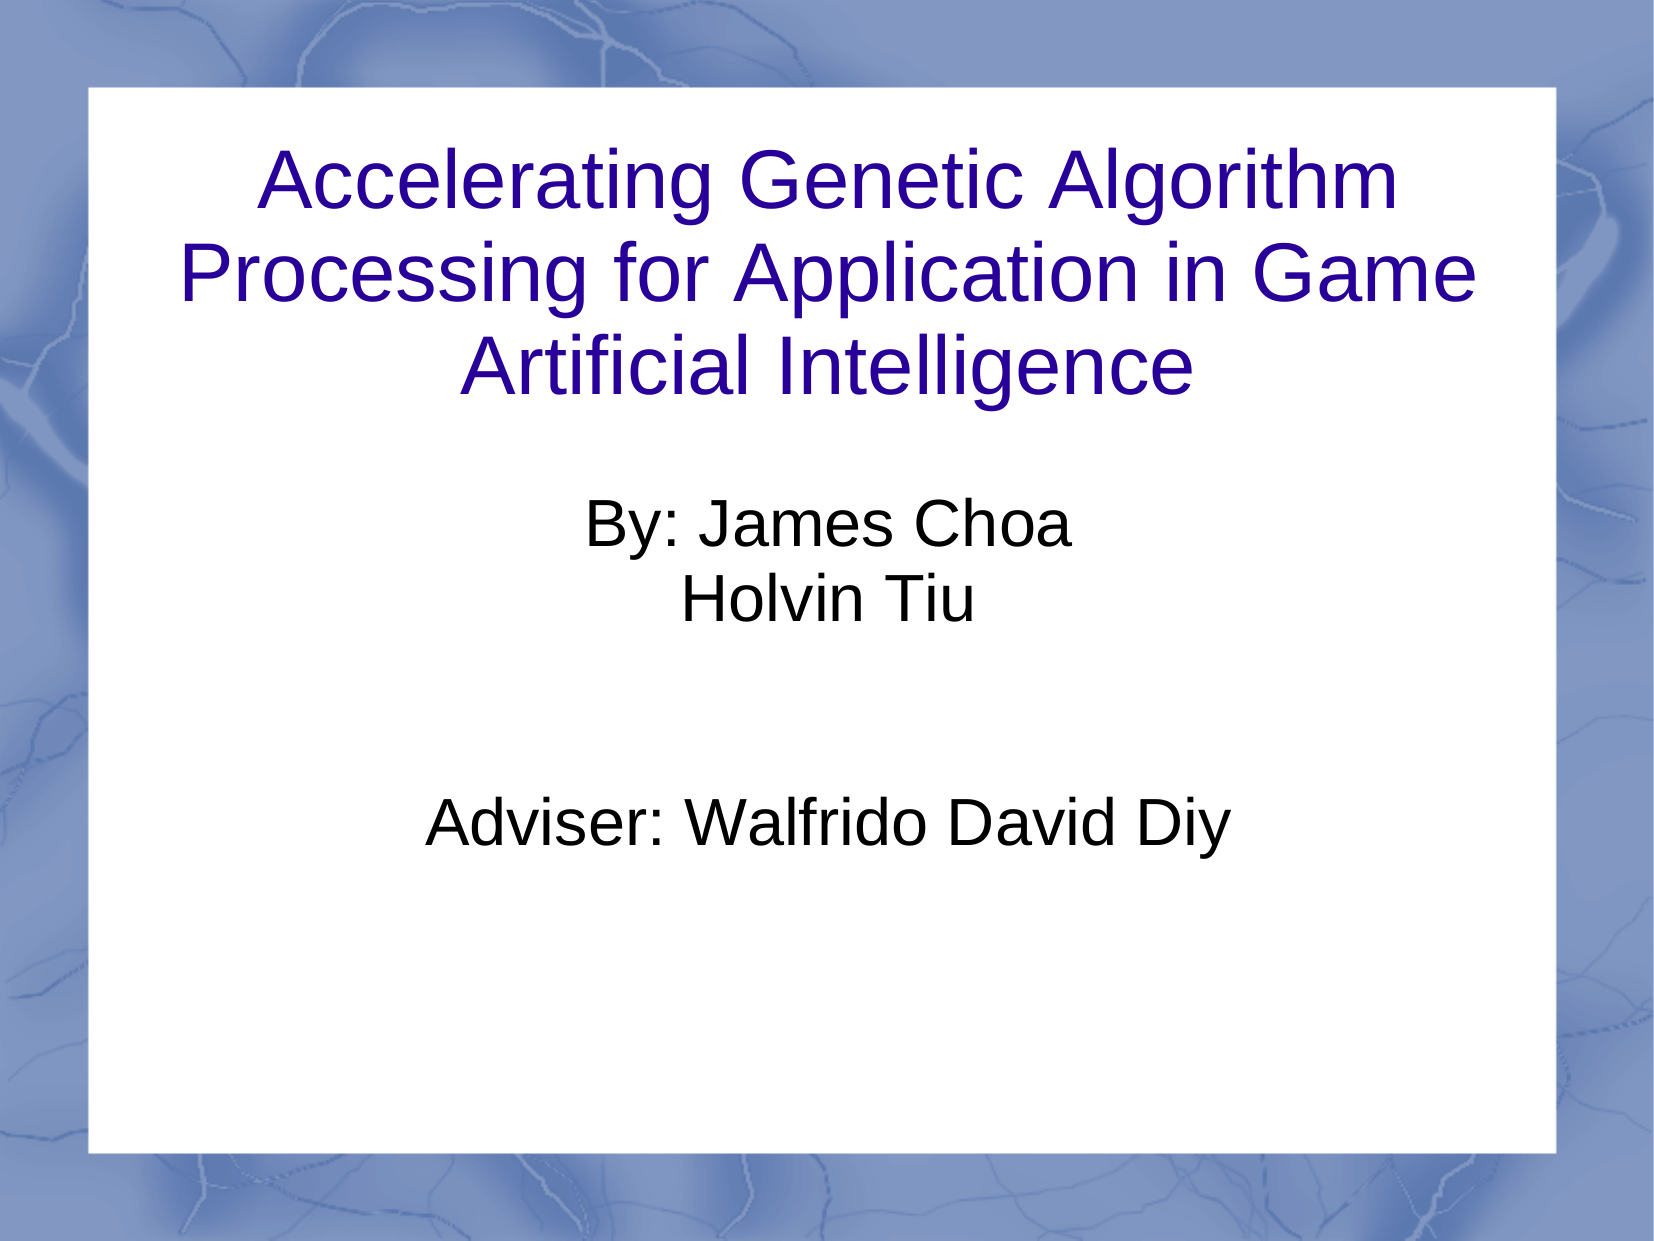

# Accelerating Genetic Algorithm Processing for Application in Game Artificial Intelligence
By: James Choa
Holvin Tiu
Adviser: Walfrido David Diy